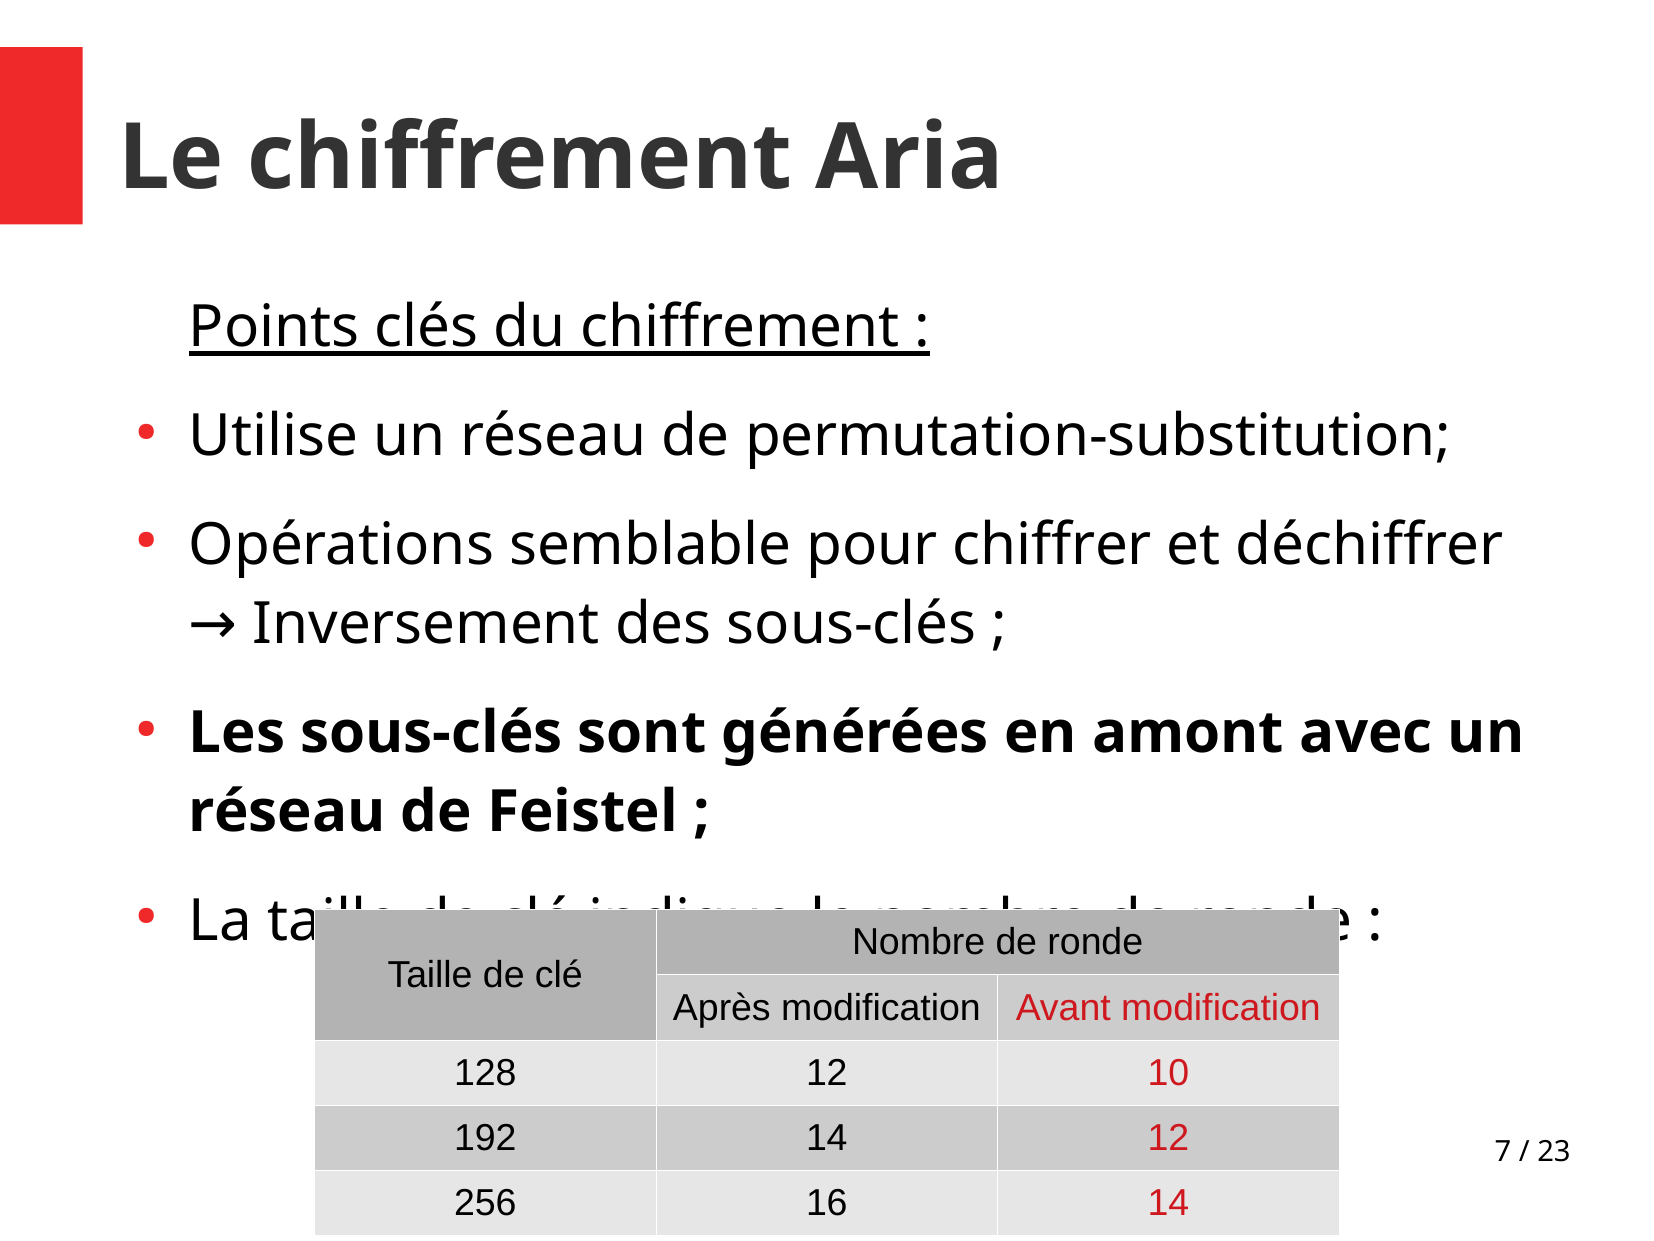

# Le chiffrement Aria
Points clés du chiffrement :
Utilise un réseau de permutation-substitution;
Opérations semblable pour chiffrer et déchiffrer → Inversement des sous-clés ;
Les sous-clés sont générées en amont avec un réseau de Feistel ;
La taille de clé indique le nombre de ronde :
| Taille de clé | Nombre de ronde | |
| --- | --- | --- |
| | Après modification | Avant modification |
| 128 | 12 | 10 |
| 192 | 14 | 12 |
| 256 | 16 | 14 |
7